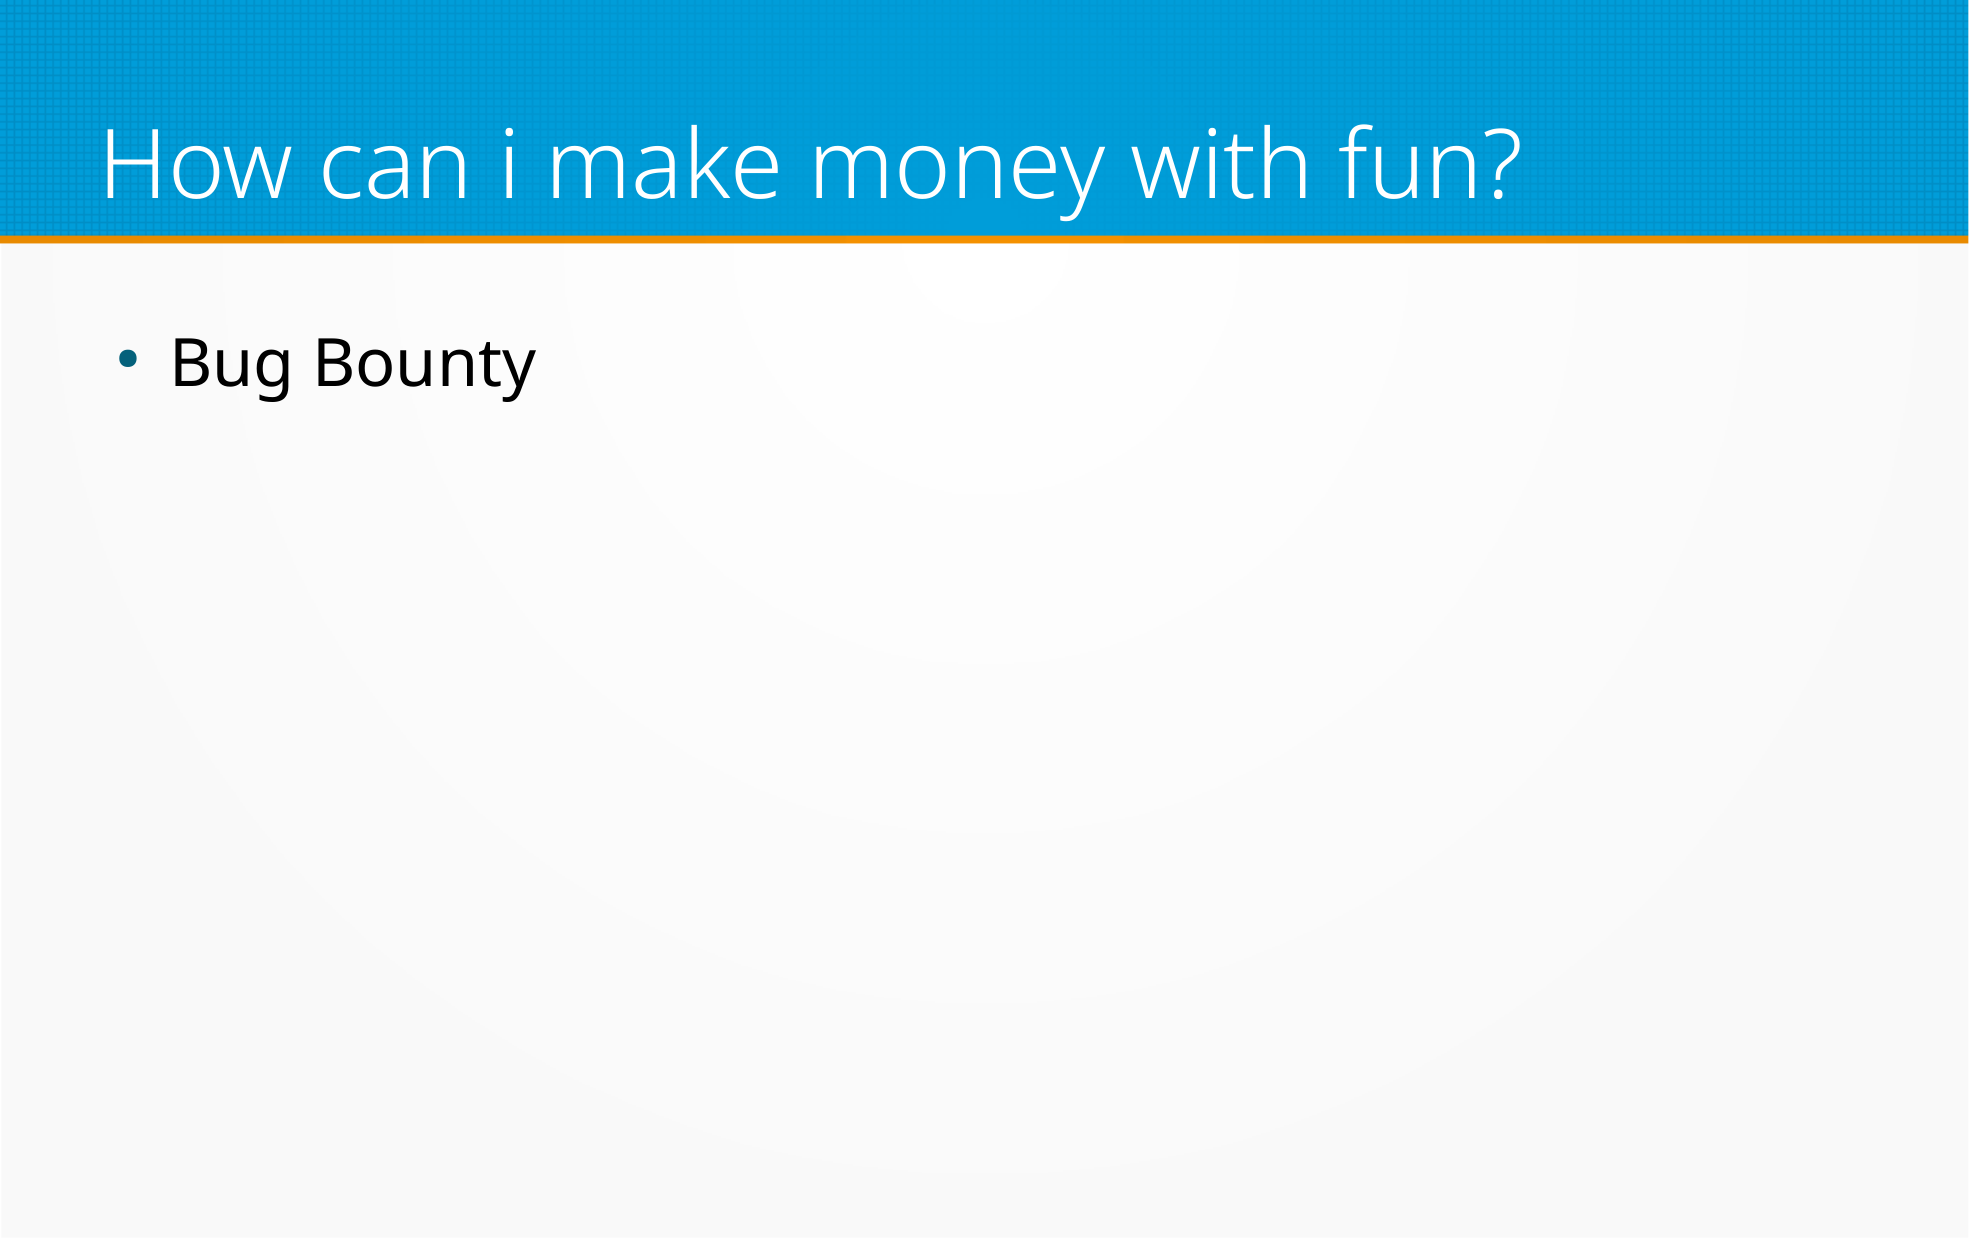

# How can i make money with fun?
Bug Bounty